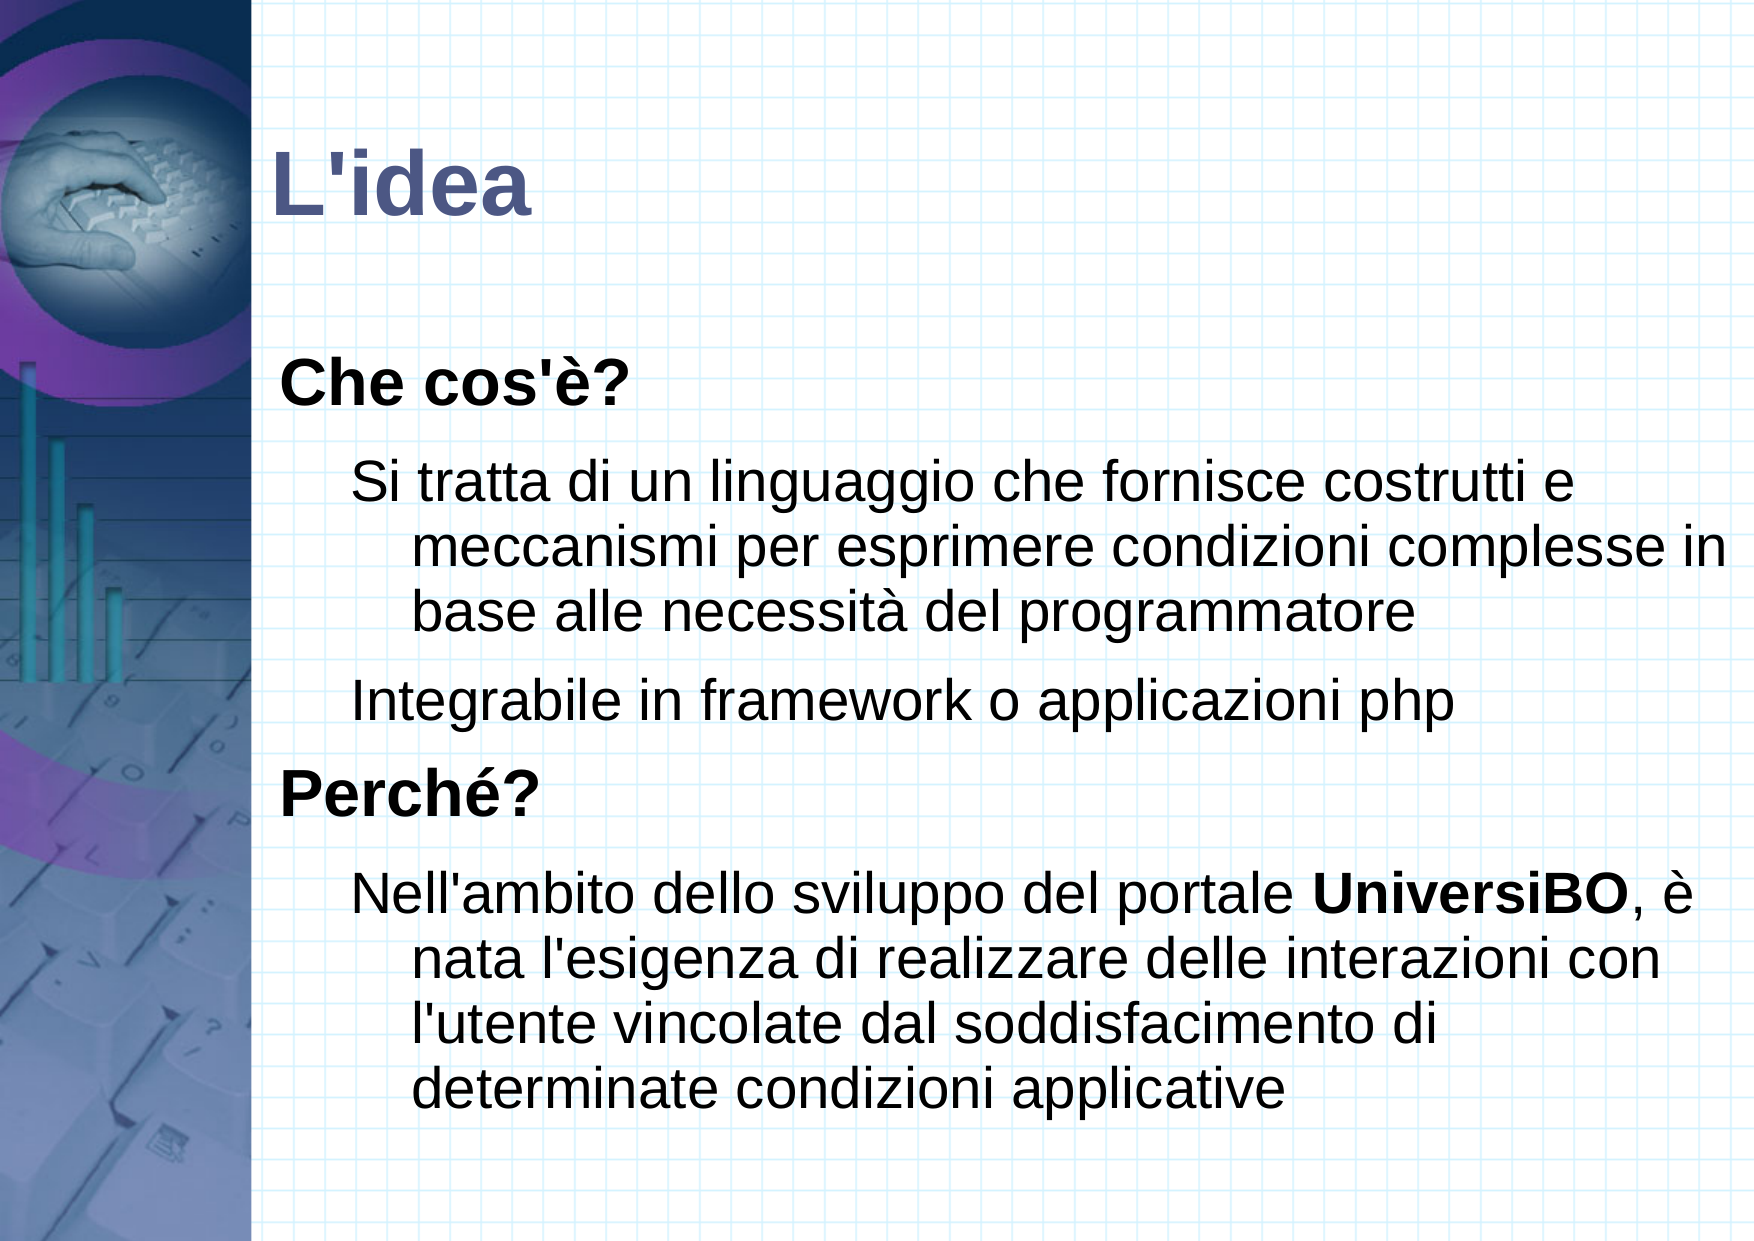

# L'idea
Che cos'è?
Si tratta di un linguaggio che fornisce costrutti e meccanismi per esprimere condizioni complesse in base alle necessità del programmatore
Integrabile in framework o applicazioni php
Perché?
Nell'ambito dello sviluppo del portale UniversiBO, è nata l'esigenza di realizzare delle interazioni con l'utente vincolate dal soddisfacimento di determinate condizioni applicative